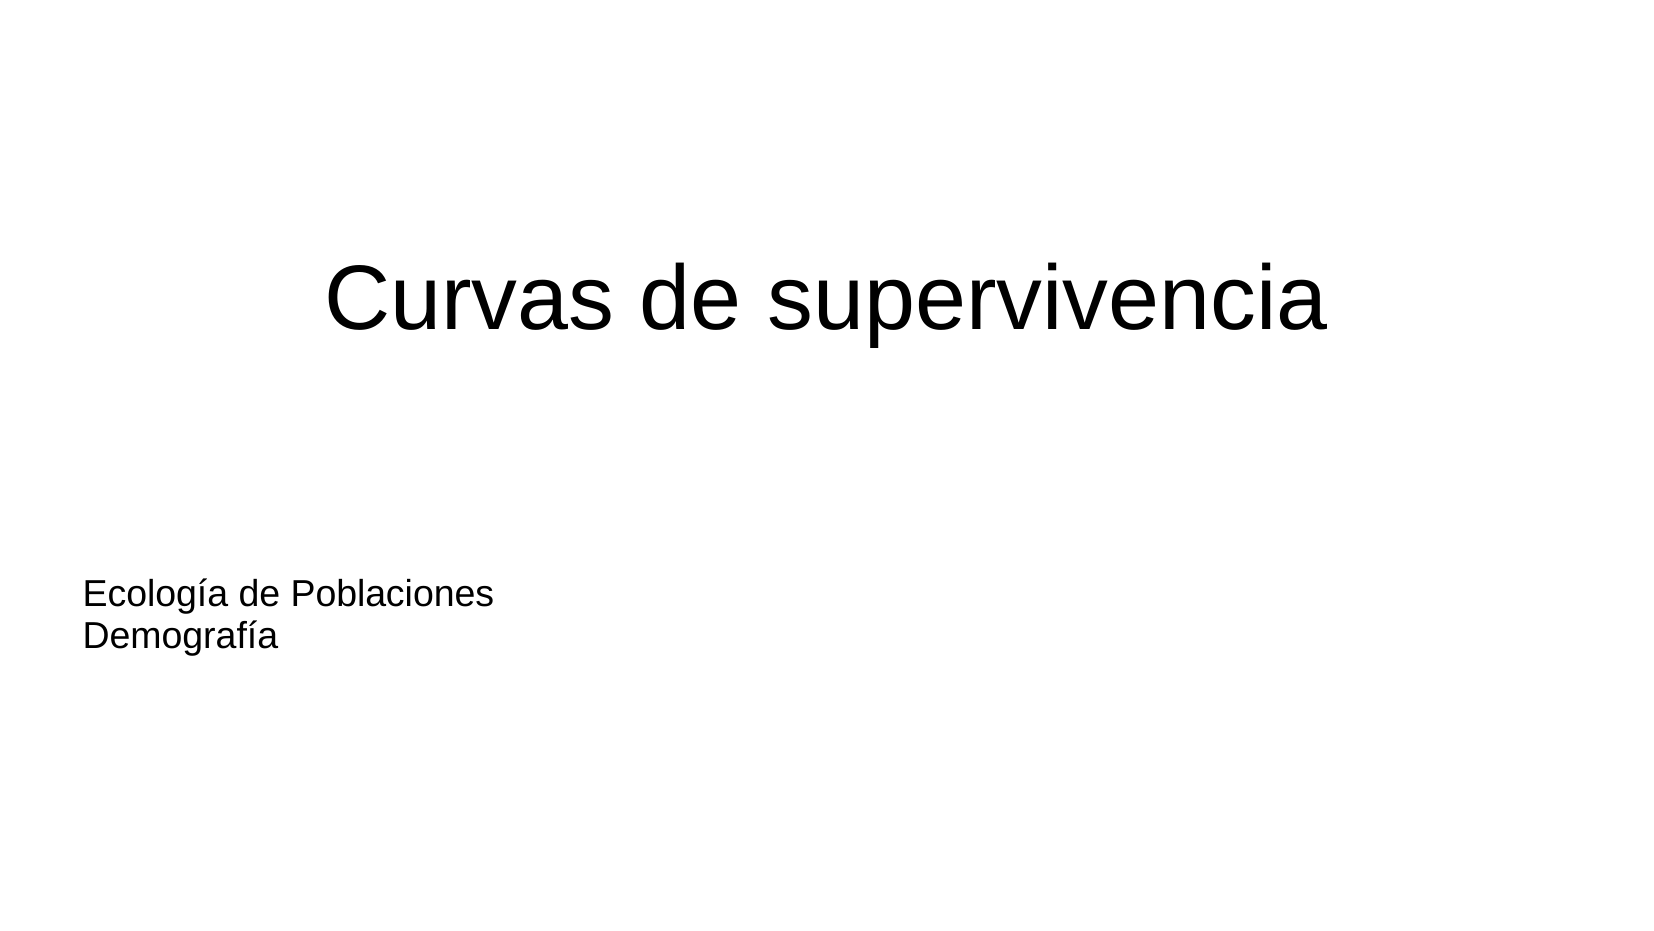

# Curvas de supervivencia
Ecología de Poblaciones
Demografía